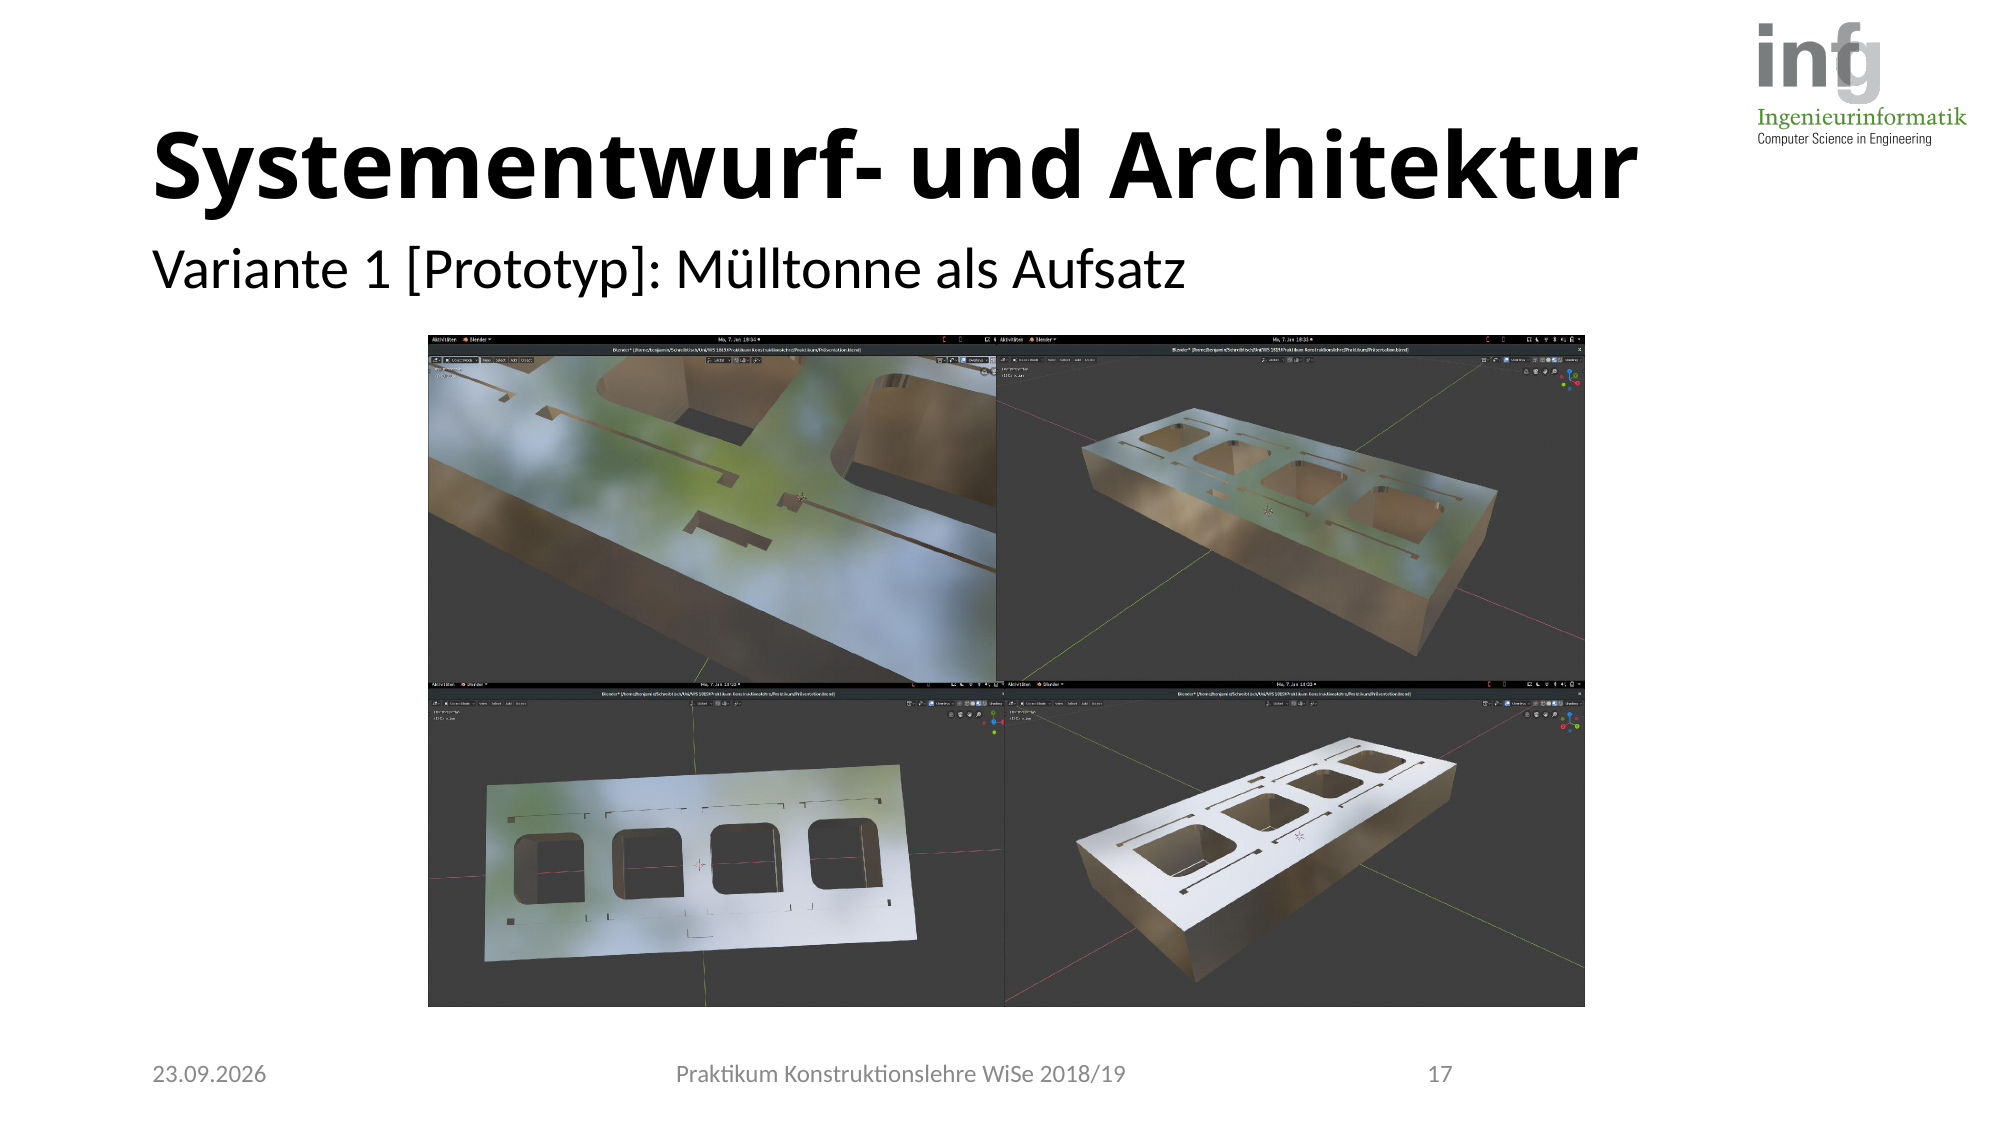

# Systementwurf- und Architektur
Variante 1 [Prototyp]: Mülltonne als Aufsatz
Praktikum Konstruktionslehre WiSe 2018/19
17